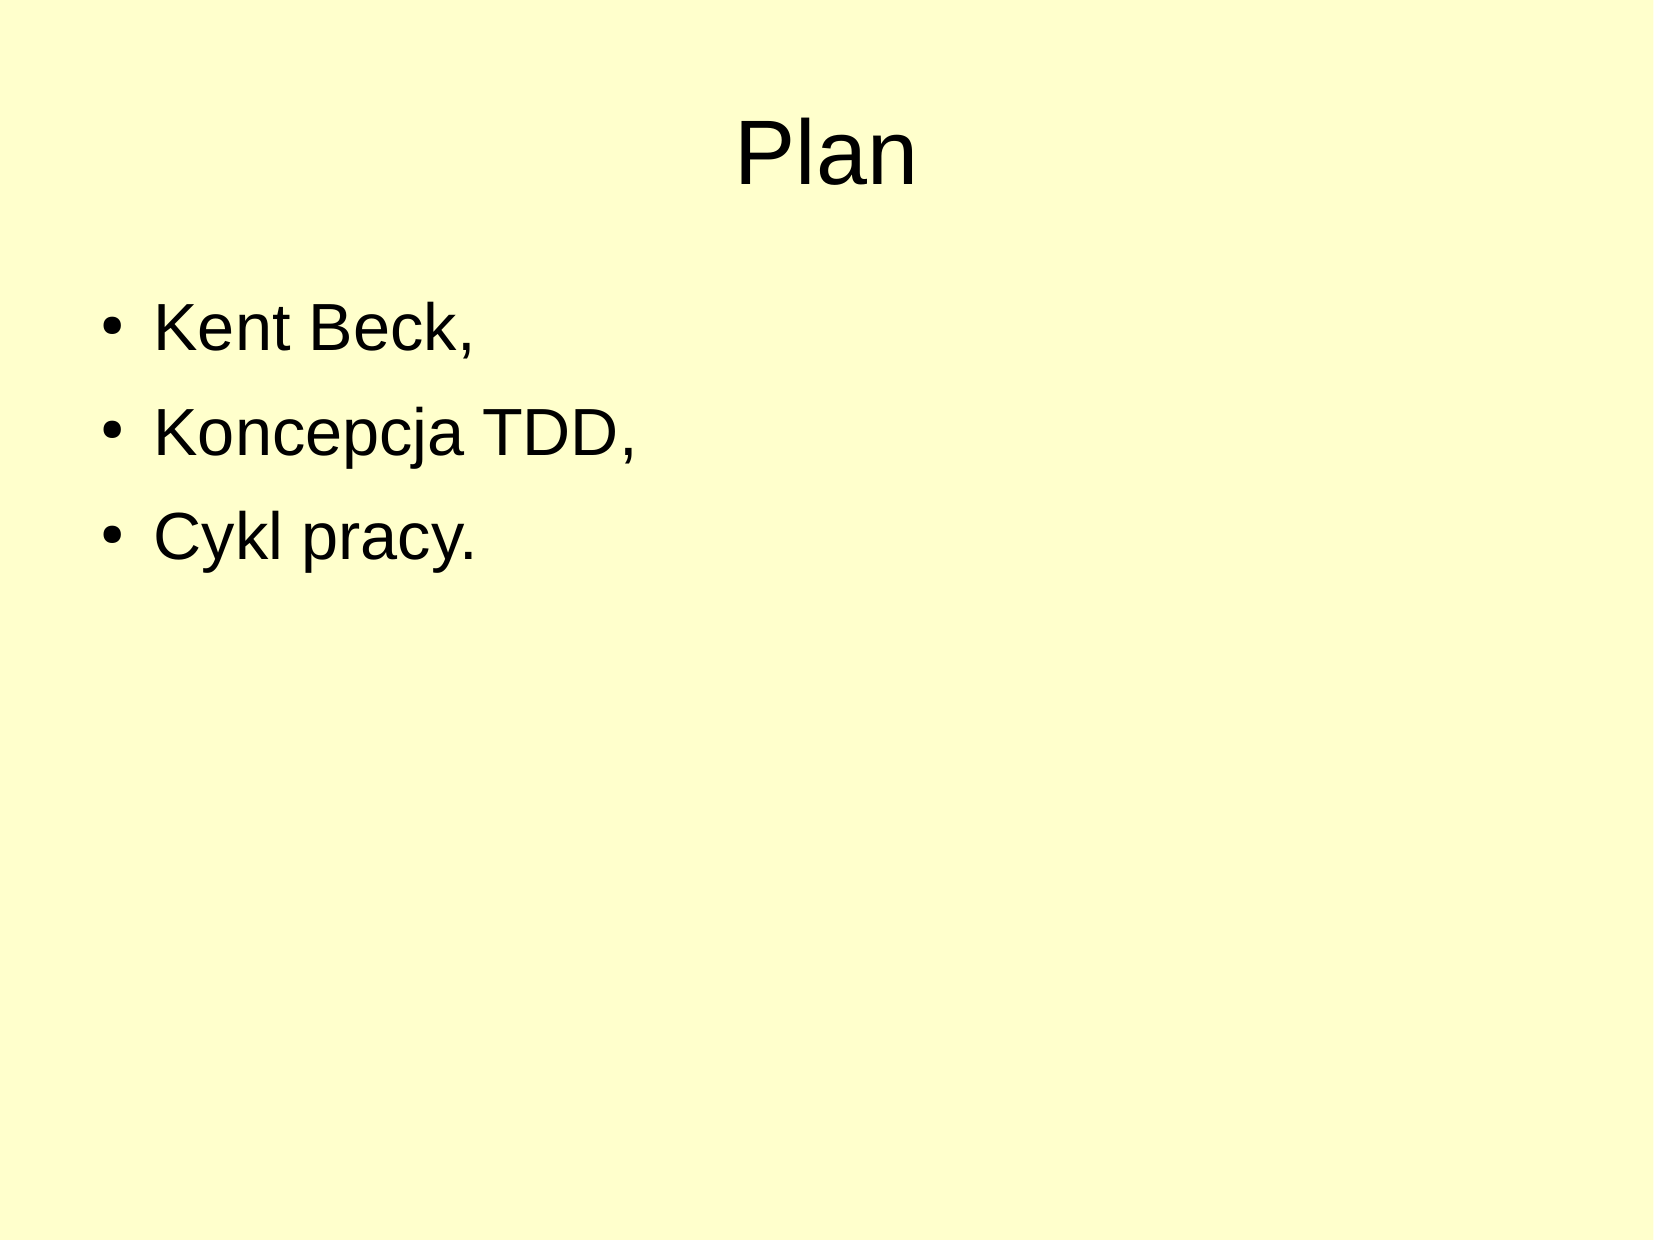

# Plan
Kent Beck,
Koncepcja TDD,
Cykl pracy.